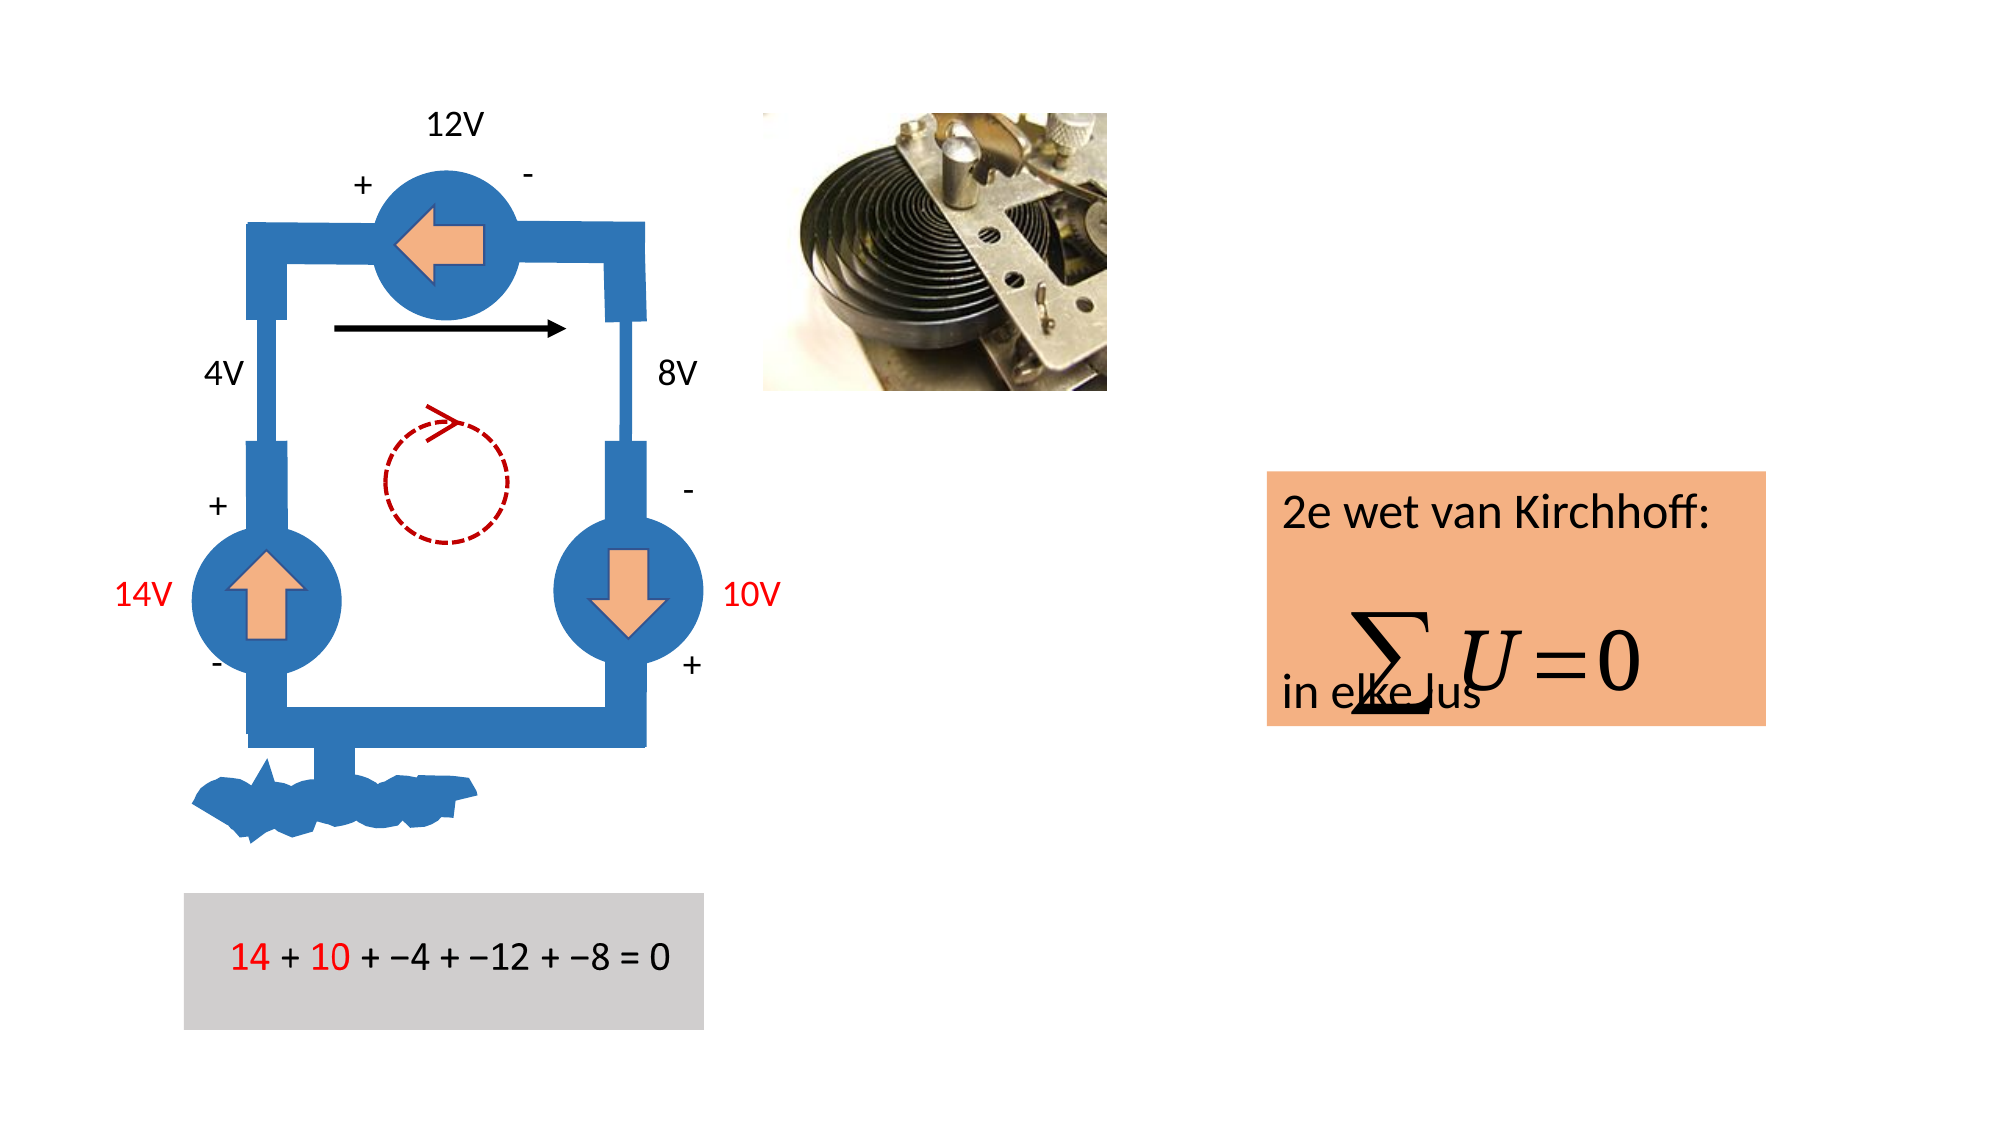

12V
-
+
4V
8V
­-
2e wet van Kirchhoff:
in elke lus
+
14V
10V
-
+